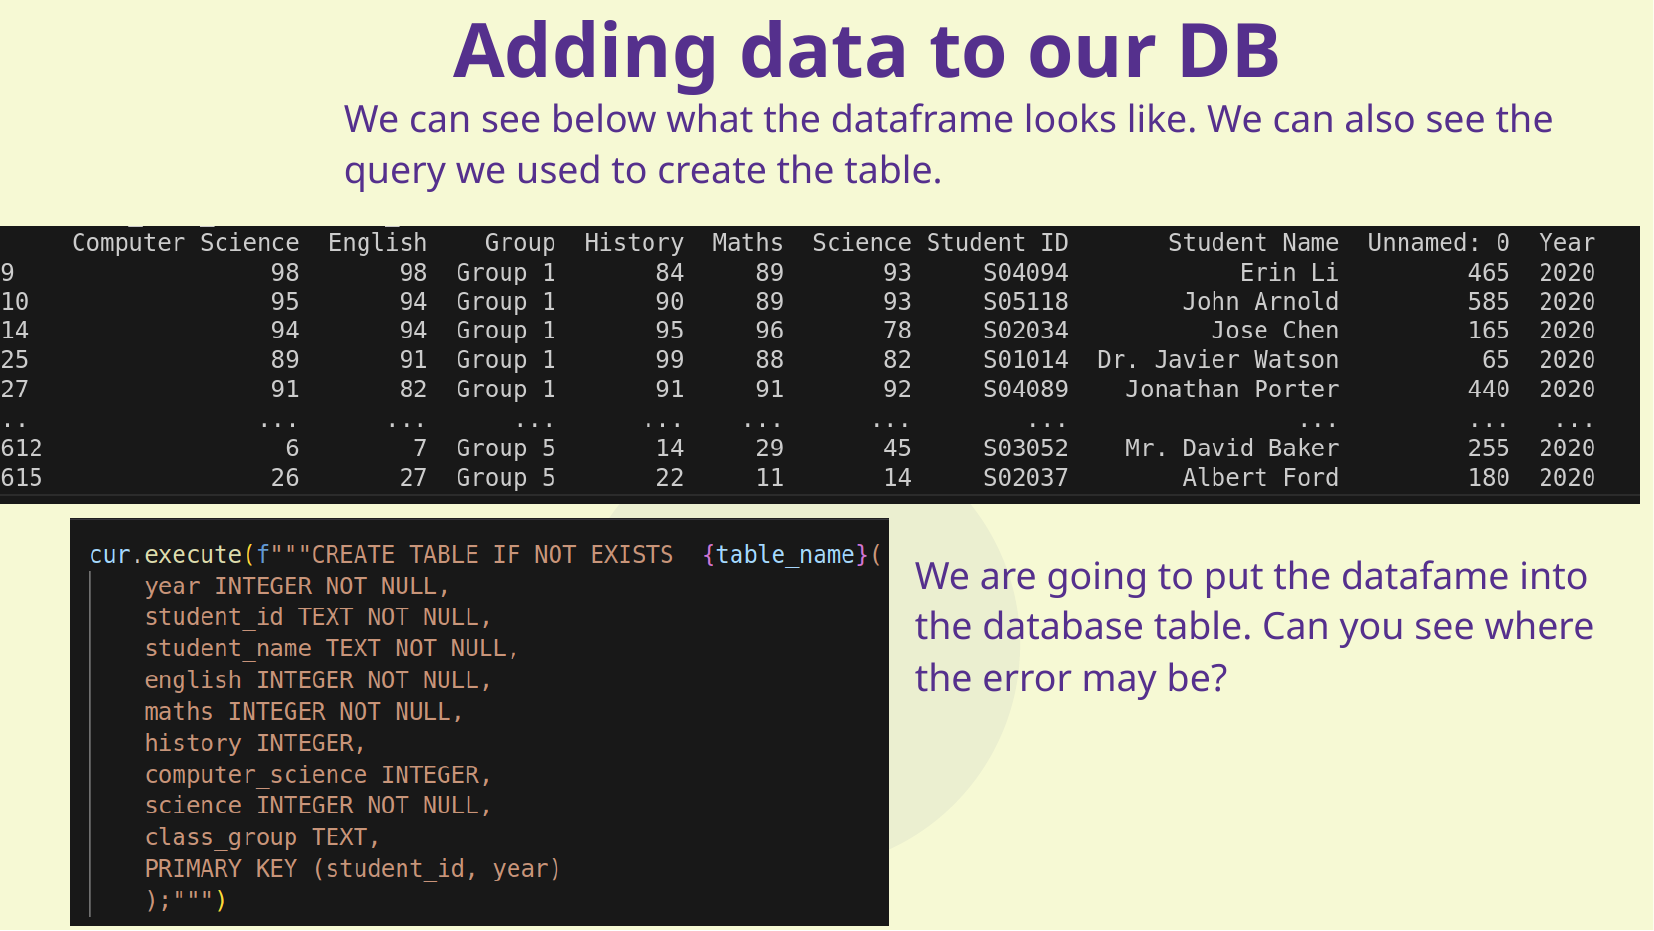

# Adding data to our DB
We can see below what the dataframe looks like. We can also see the query we used to create the table.
We are going to put the datafame into the database table. Can you see where the error may be?